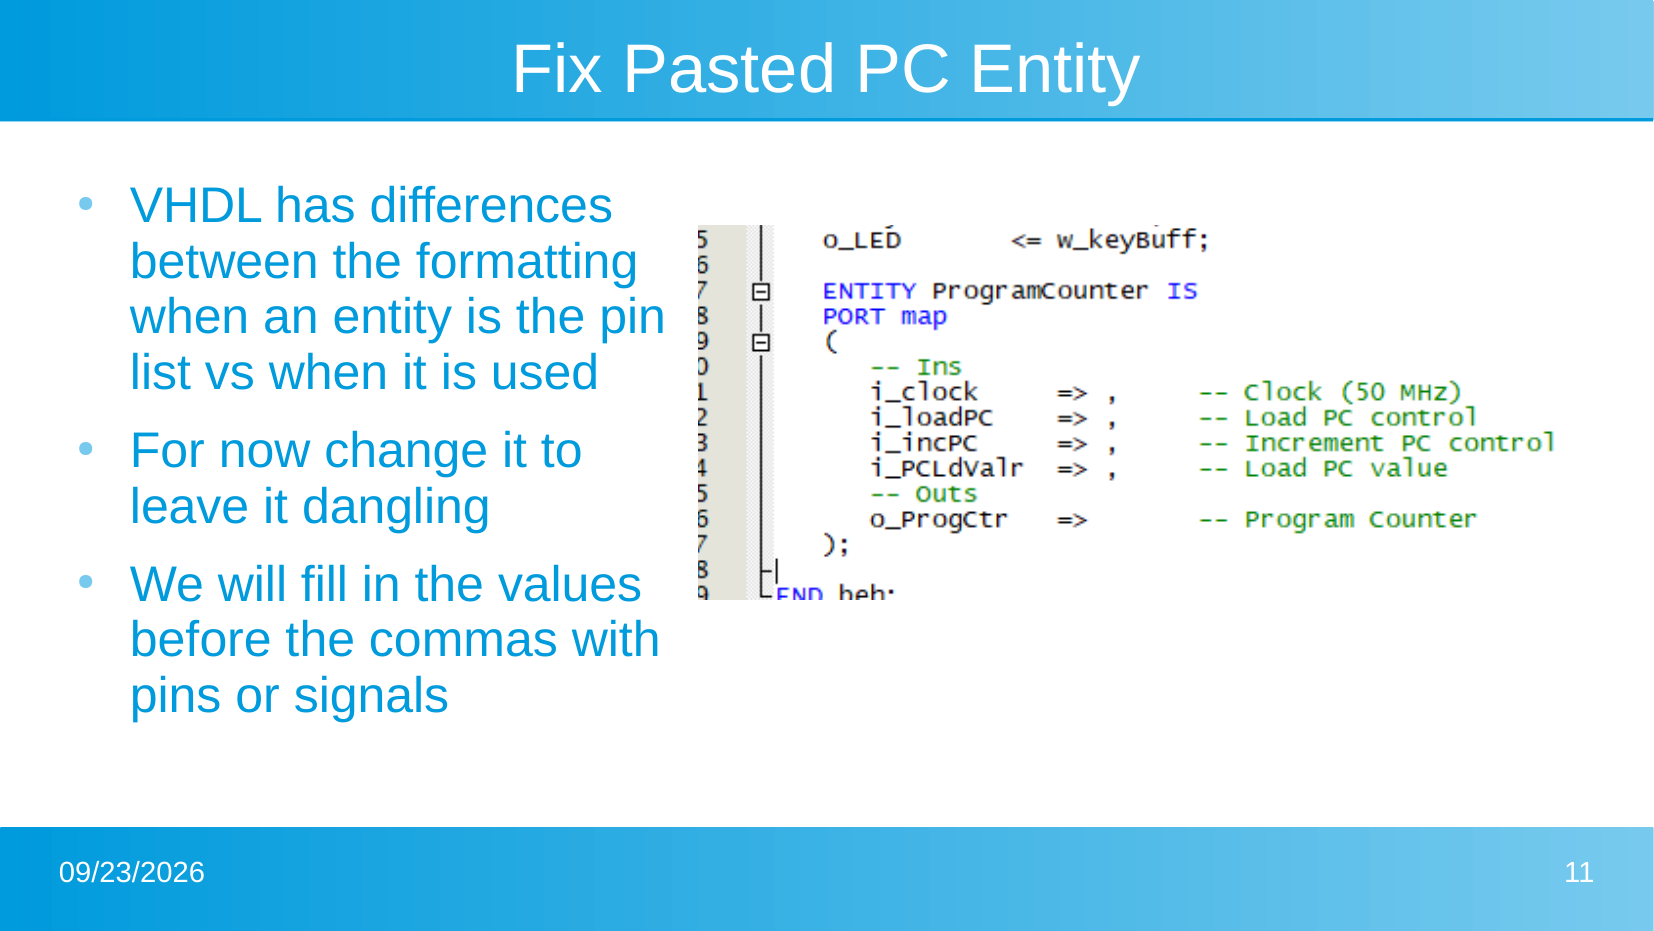

# Fix Pasted PC Entity
VHDL has differences between the formatting when an entity is the pin list vs when it is used
For now change it to leave it dangling
We will fill in the values before the commas with pins or signals
11